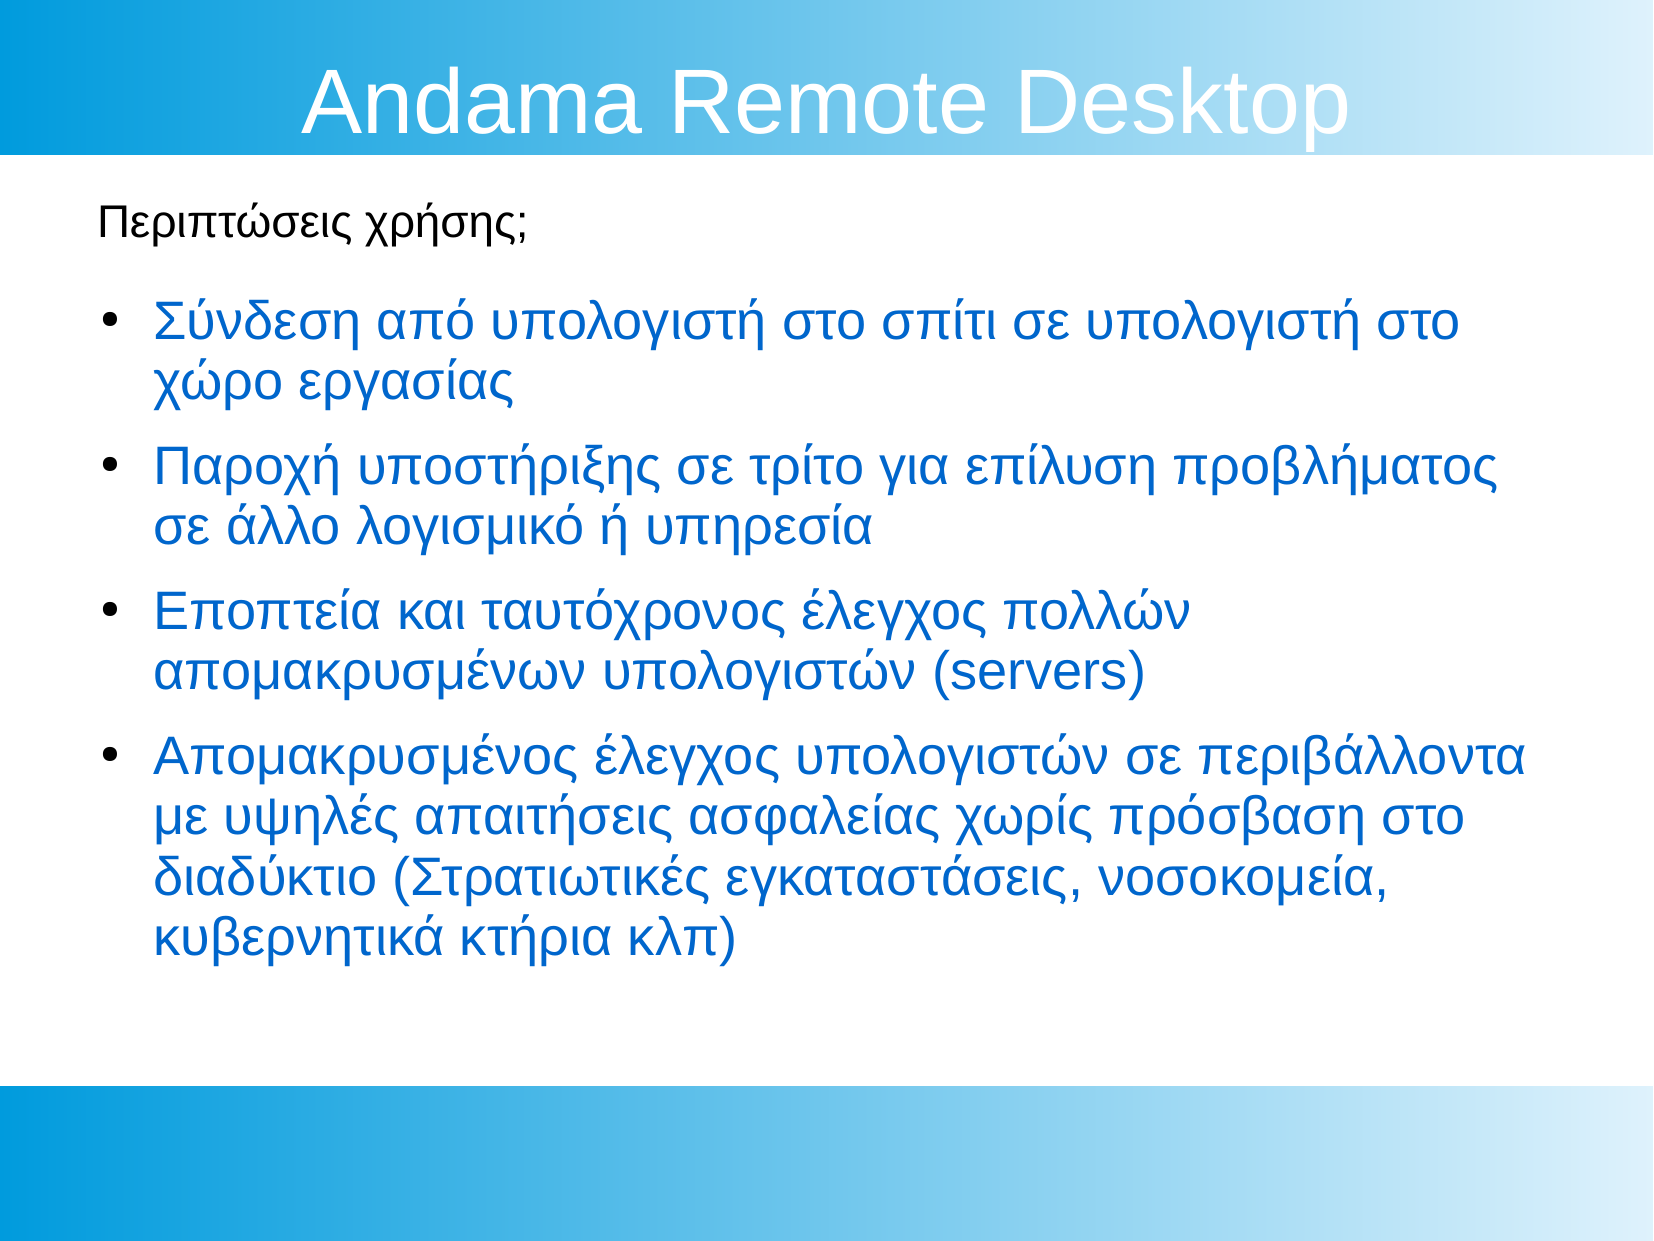

# Andama Remote Desktop
Περιπτώσεις χρήσης;
Σύνδεση από υπολογιστή στο σπίτι σε υπολογιστή στο χώρο εργασίας
Παροχή υποστήριξης σε τρίτο για επίλυση προβλήματος σε άλλο λογισμικό ή υπηρεσία
Εποπτεία και ταυτόχρονος έλεγχος πολλών απομακρυσμένων υπολογιστών (servers)
Απομακρυσμένος έλεγχος υπολογιστών σε περιβάλλοντα με υψηλές απαιτήσεις ασφαλείας χωρίς πρόσβαση στο διαδύκτιο (Στρατιωτικές εγκαταστάσεις, νοσοκομεία, κυβερνητικά κτήρια κλπ)